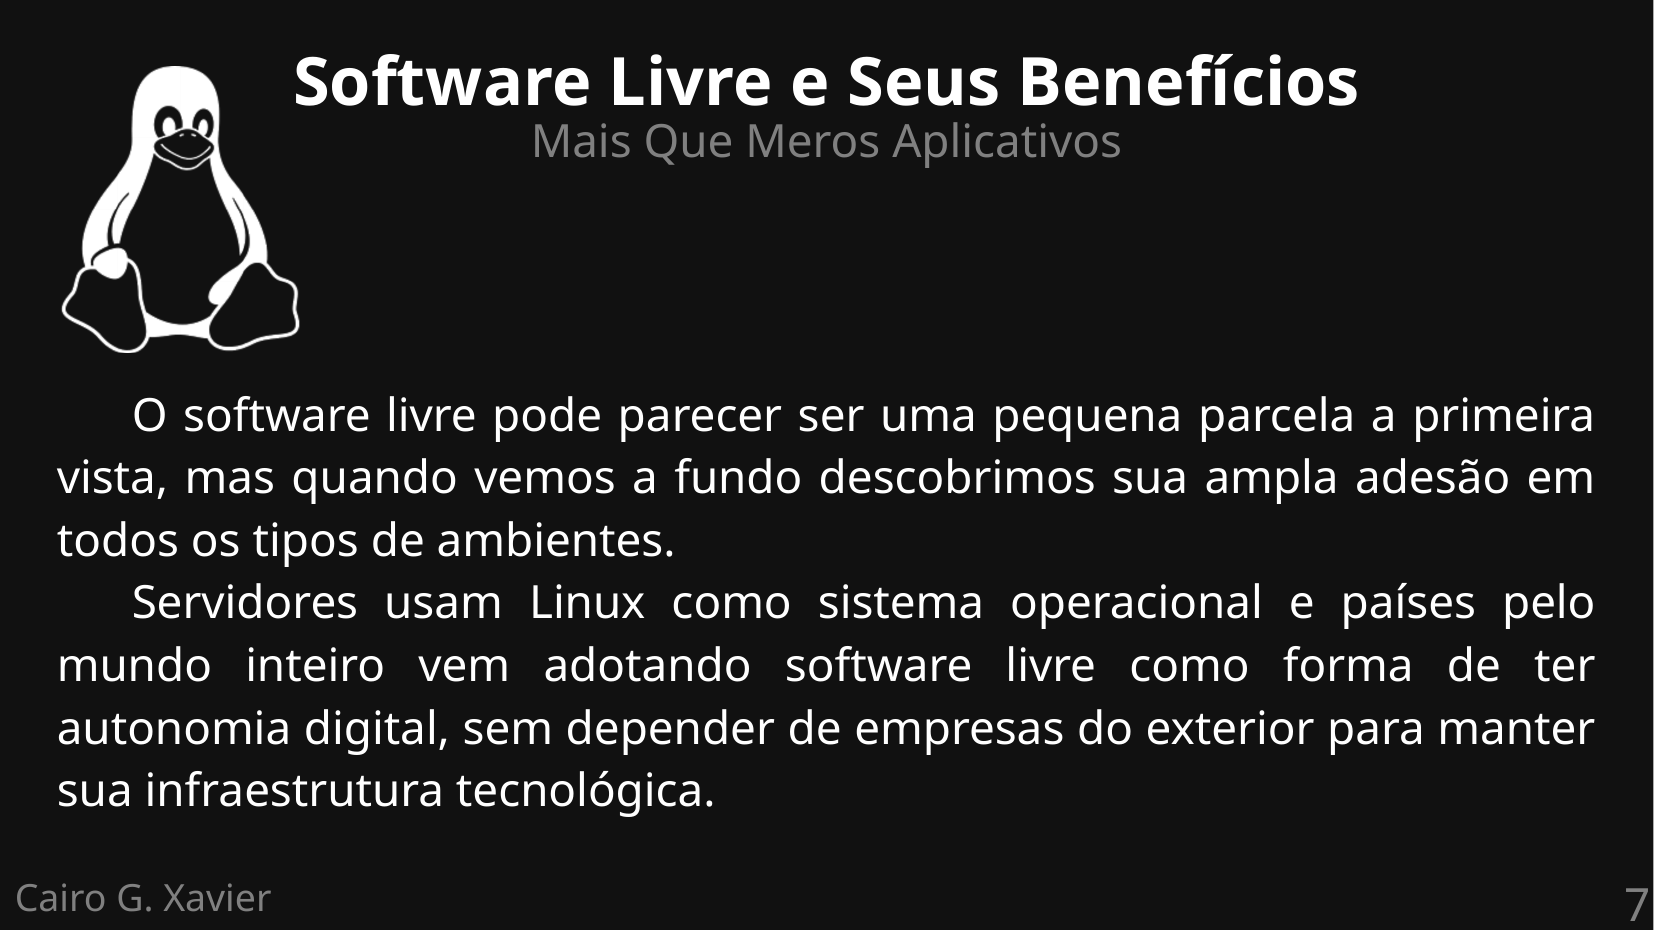

Software Livre e Seus Benefícios
Mais Que Meros Aplicativos
	O software livre pode parecer ser uma pequena parcela a primeira vista, mas quando vemos a fundo descobrimos sua ampla adesão em todos os tipos de ambientes.
	Servidores usam Linux como sistema operacional e países pelo mundo inteiro vem adotando software livre como forma de ter autonomia digital, sem depender de empresas do exterior para manter sua infraestrutura tecnológica.
Cairo G. Xavier